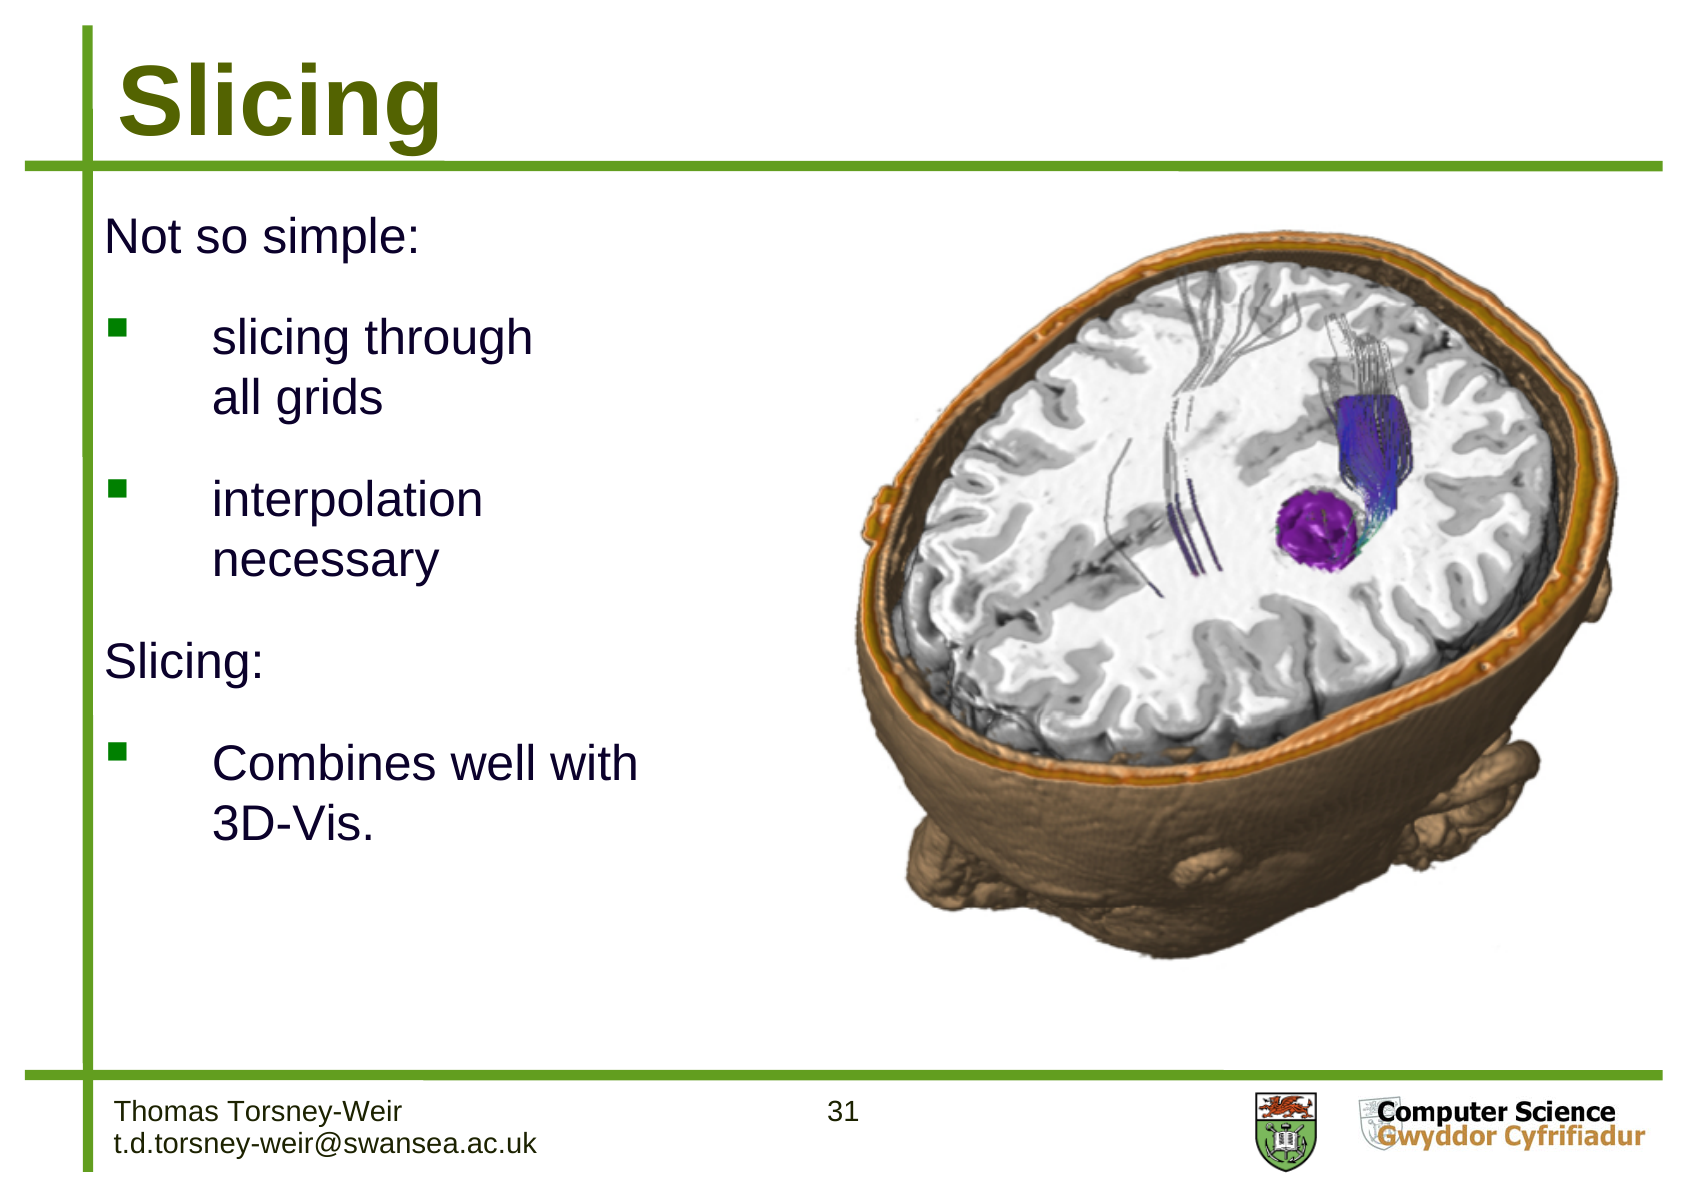

# Slicing
Not so simple:
slicing through
all grids
interpolation
necessary
Slicing:
Combines well with
3D-Vis.